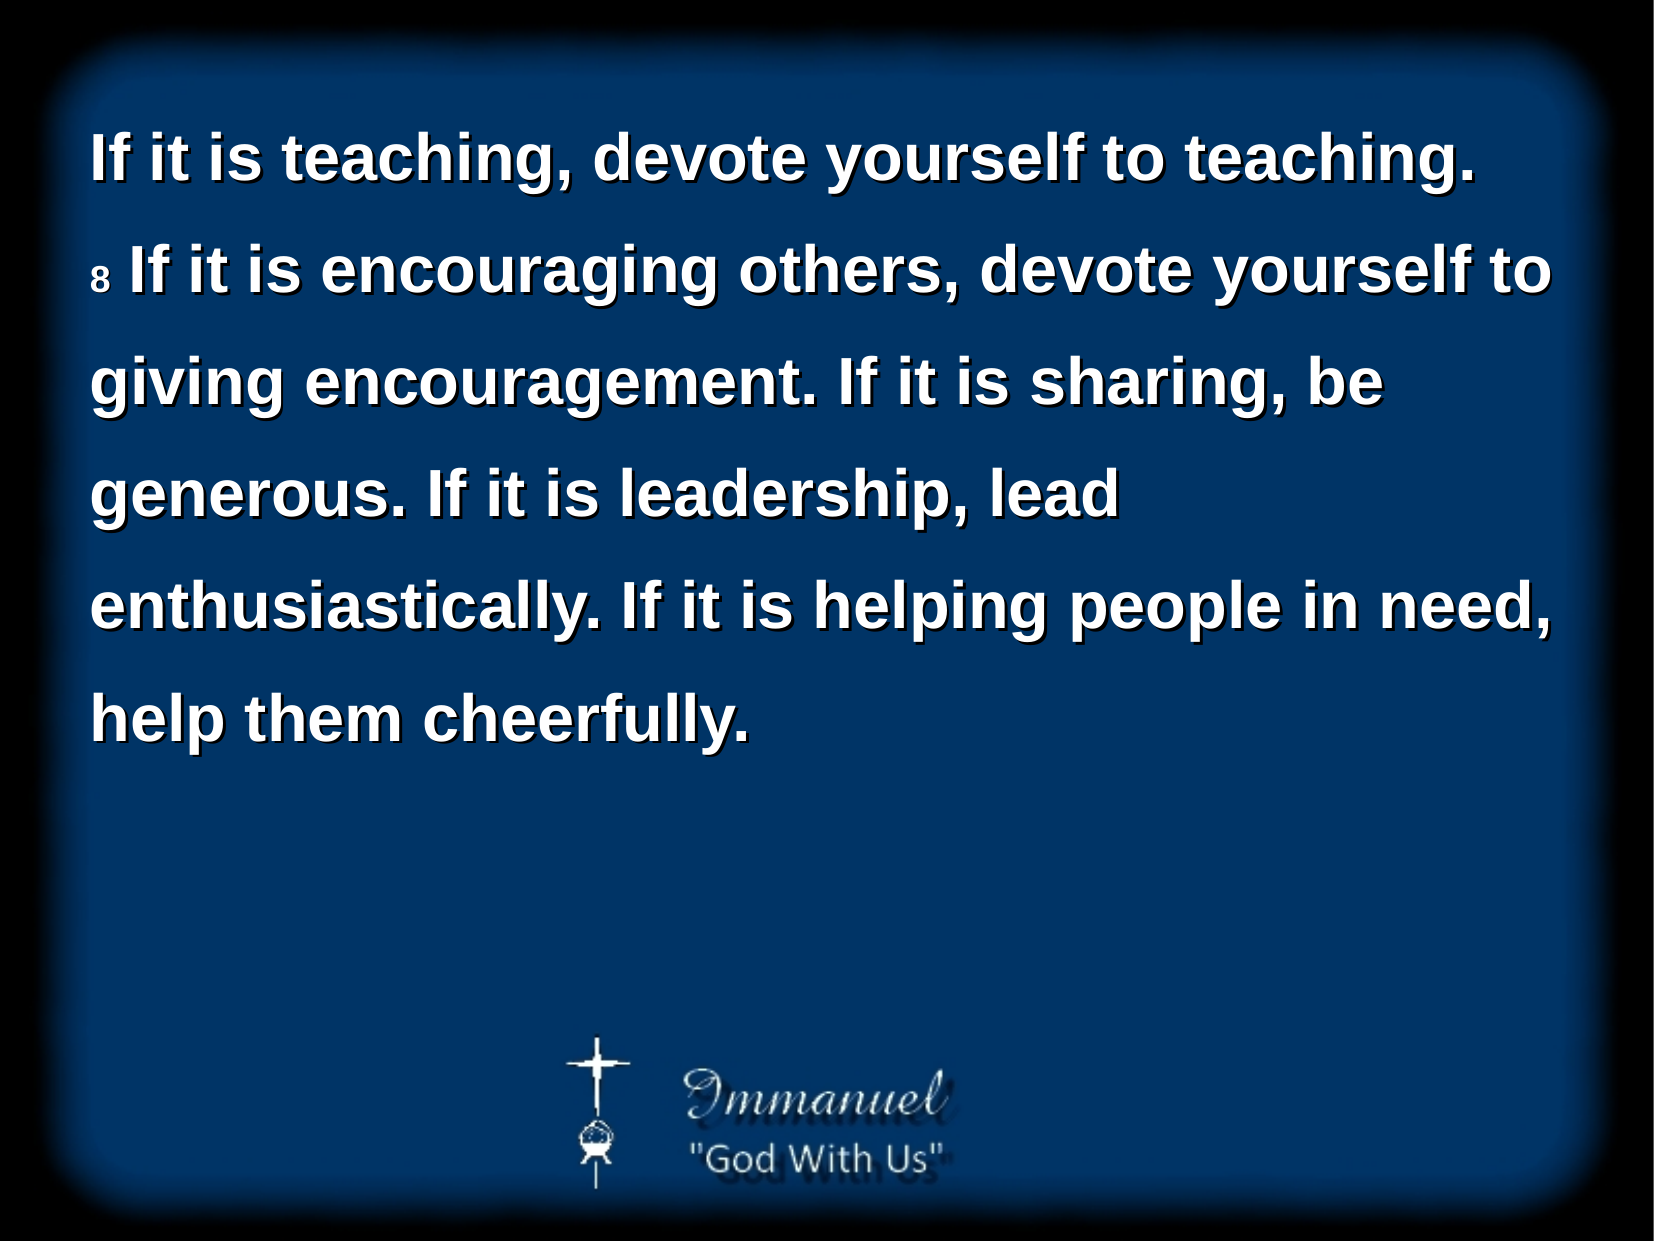

If it is teaching, devote yourself to teaching. 8 If it is encouraging others, devote yourself to giving encouragement. If it is sharing, be generous. If it is leadership, lead enthusiastically. If it is helping people in need, help them cheerfully.